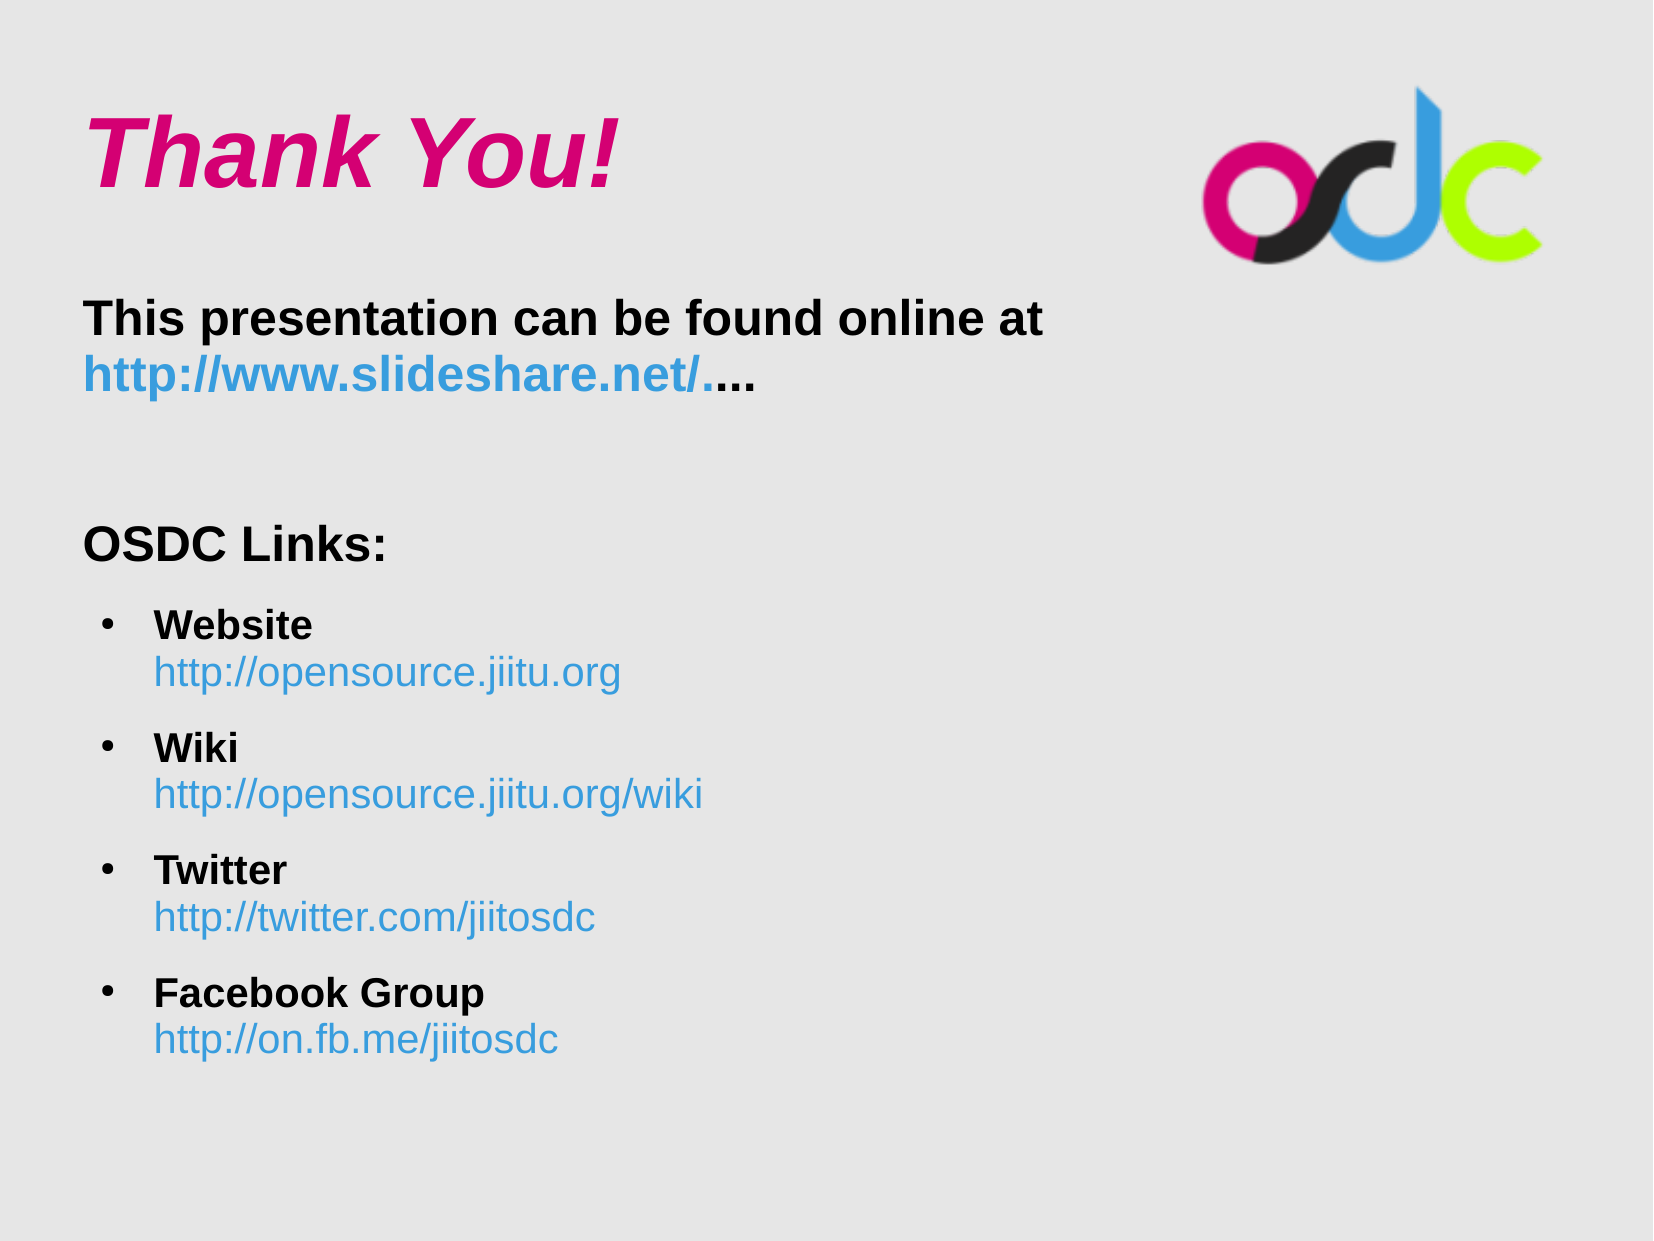

# Thank You!
This presentation can be found online at http://www.slideshare.net/....
OSDC Links:
Website
http://opensource.jiitu.org
Wiki
http://opensource.jiitu.org/wiki
Twitter
http://twitter.com/jiitosdc
Facebook Group
http://on.fb.me/jiitosdc